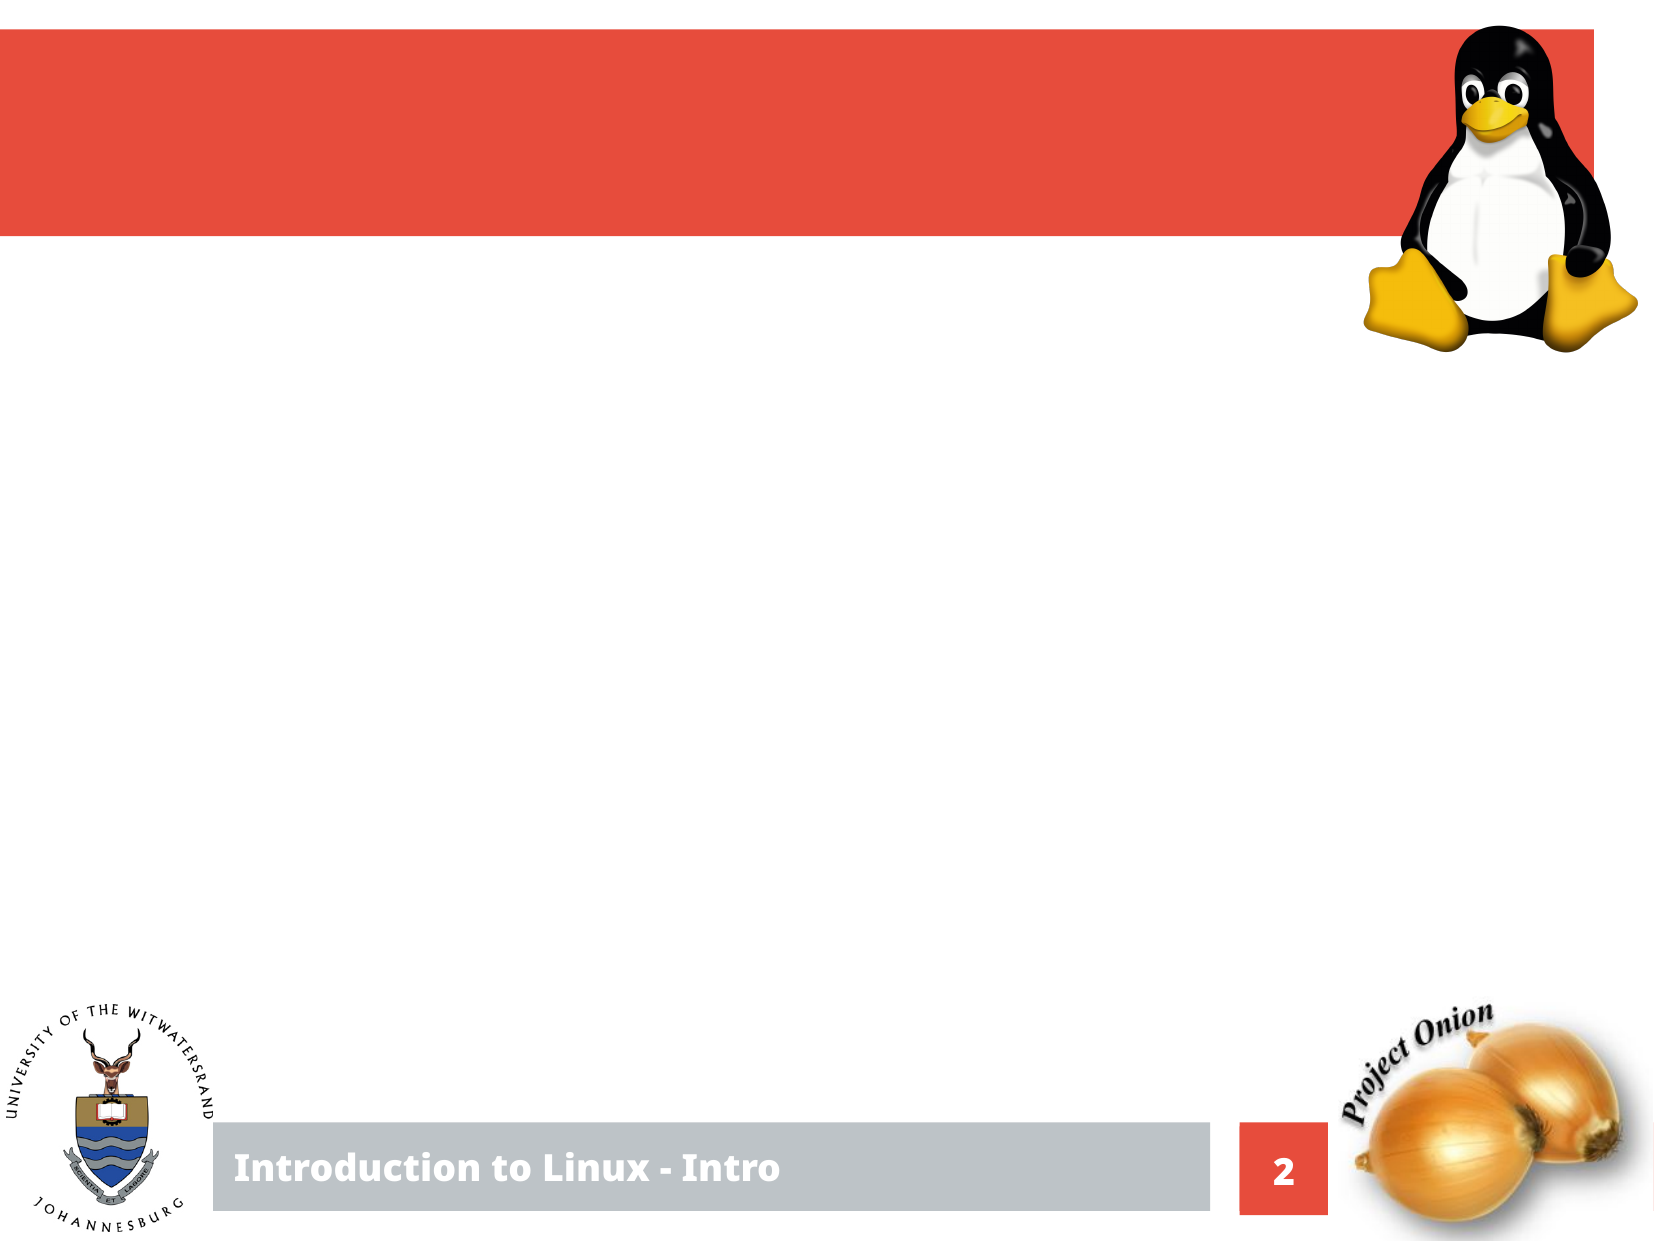

#
 Introduction to Linux - Intro
2